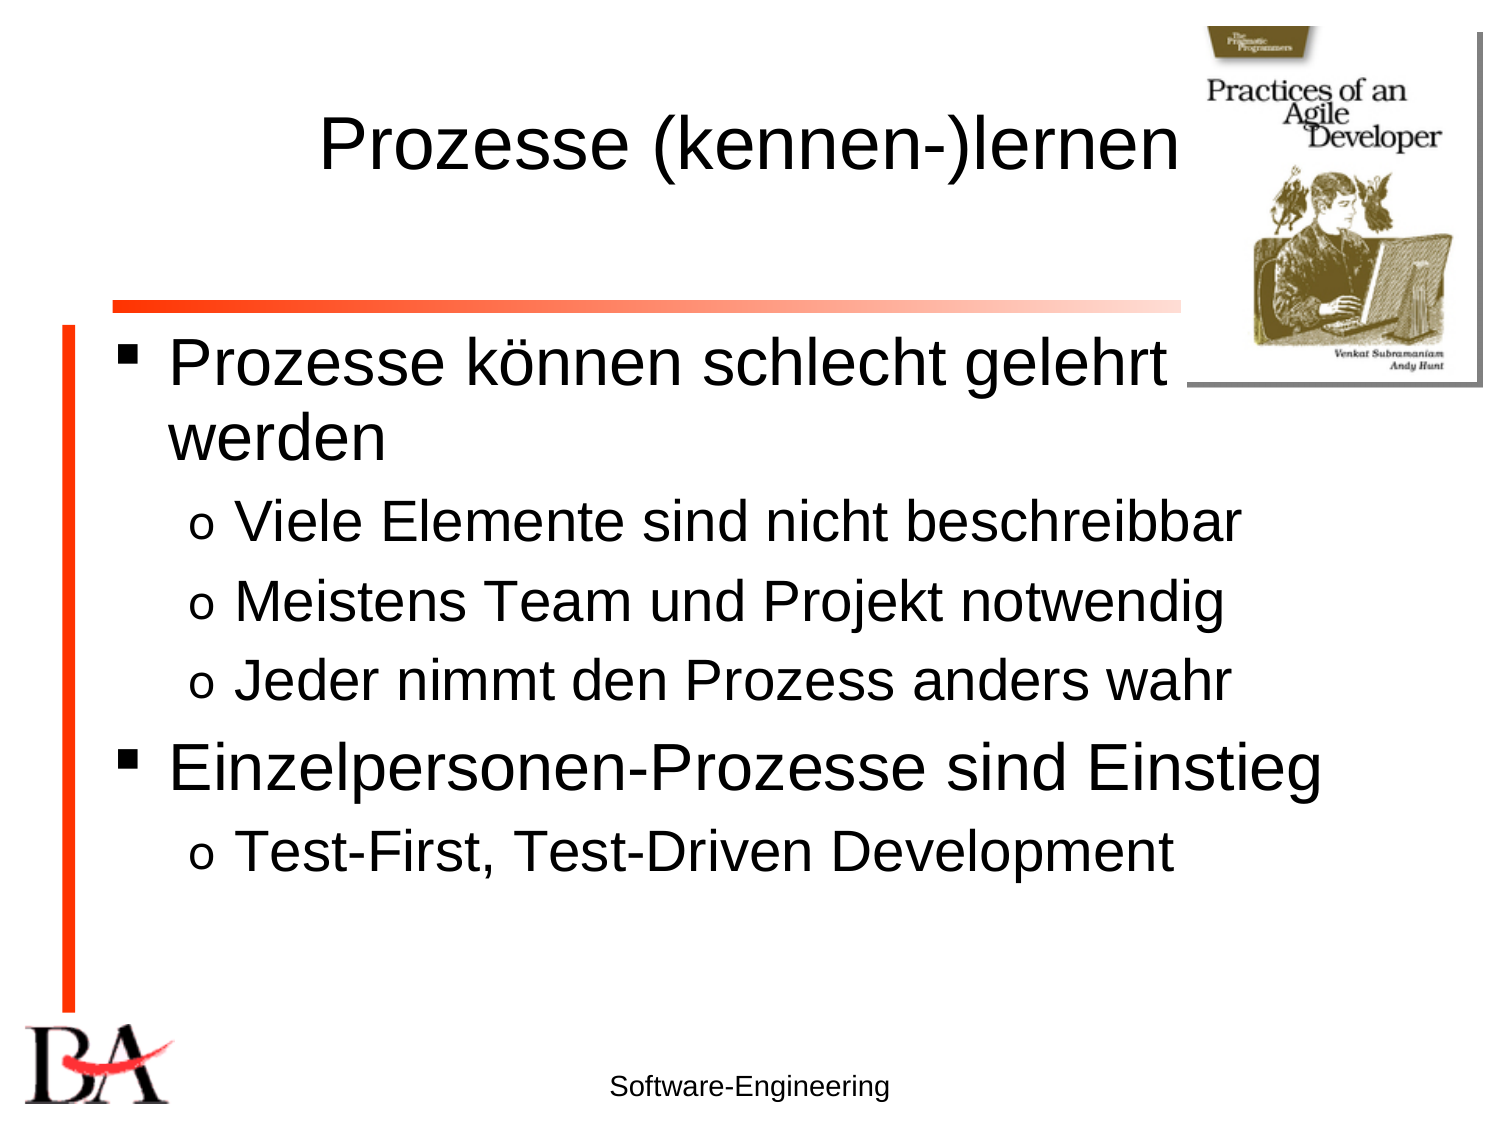

# Prozesse (kennen-)lernen
Prozesse können schlecht gelehrt werden
Viele Elemente sind nicht beschreibbar
Meistens Team und Projekt notwendig
Jeder nimmt den Prozess anders wahr
Einzelpersonen-Prozesse sind Einstieg
Test-First, Test-Driven Development